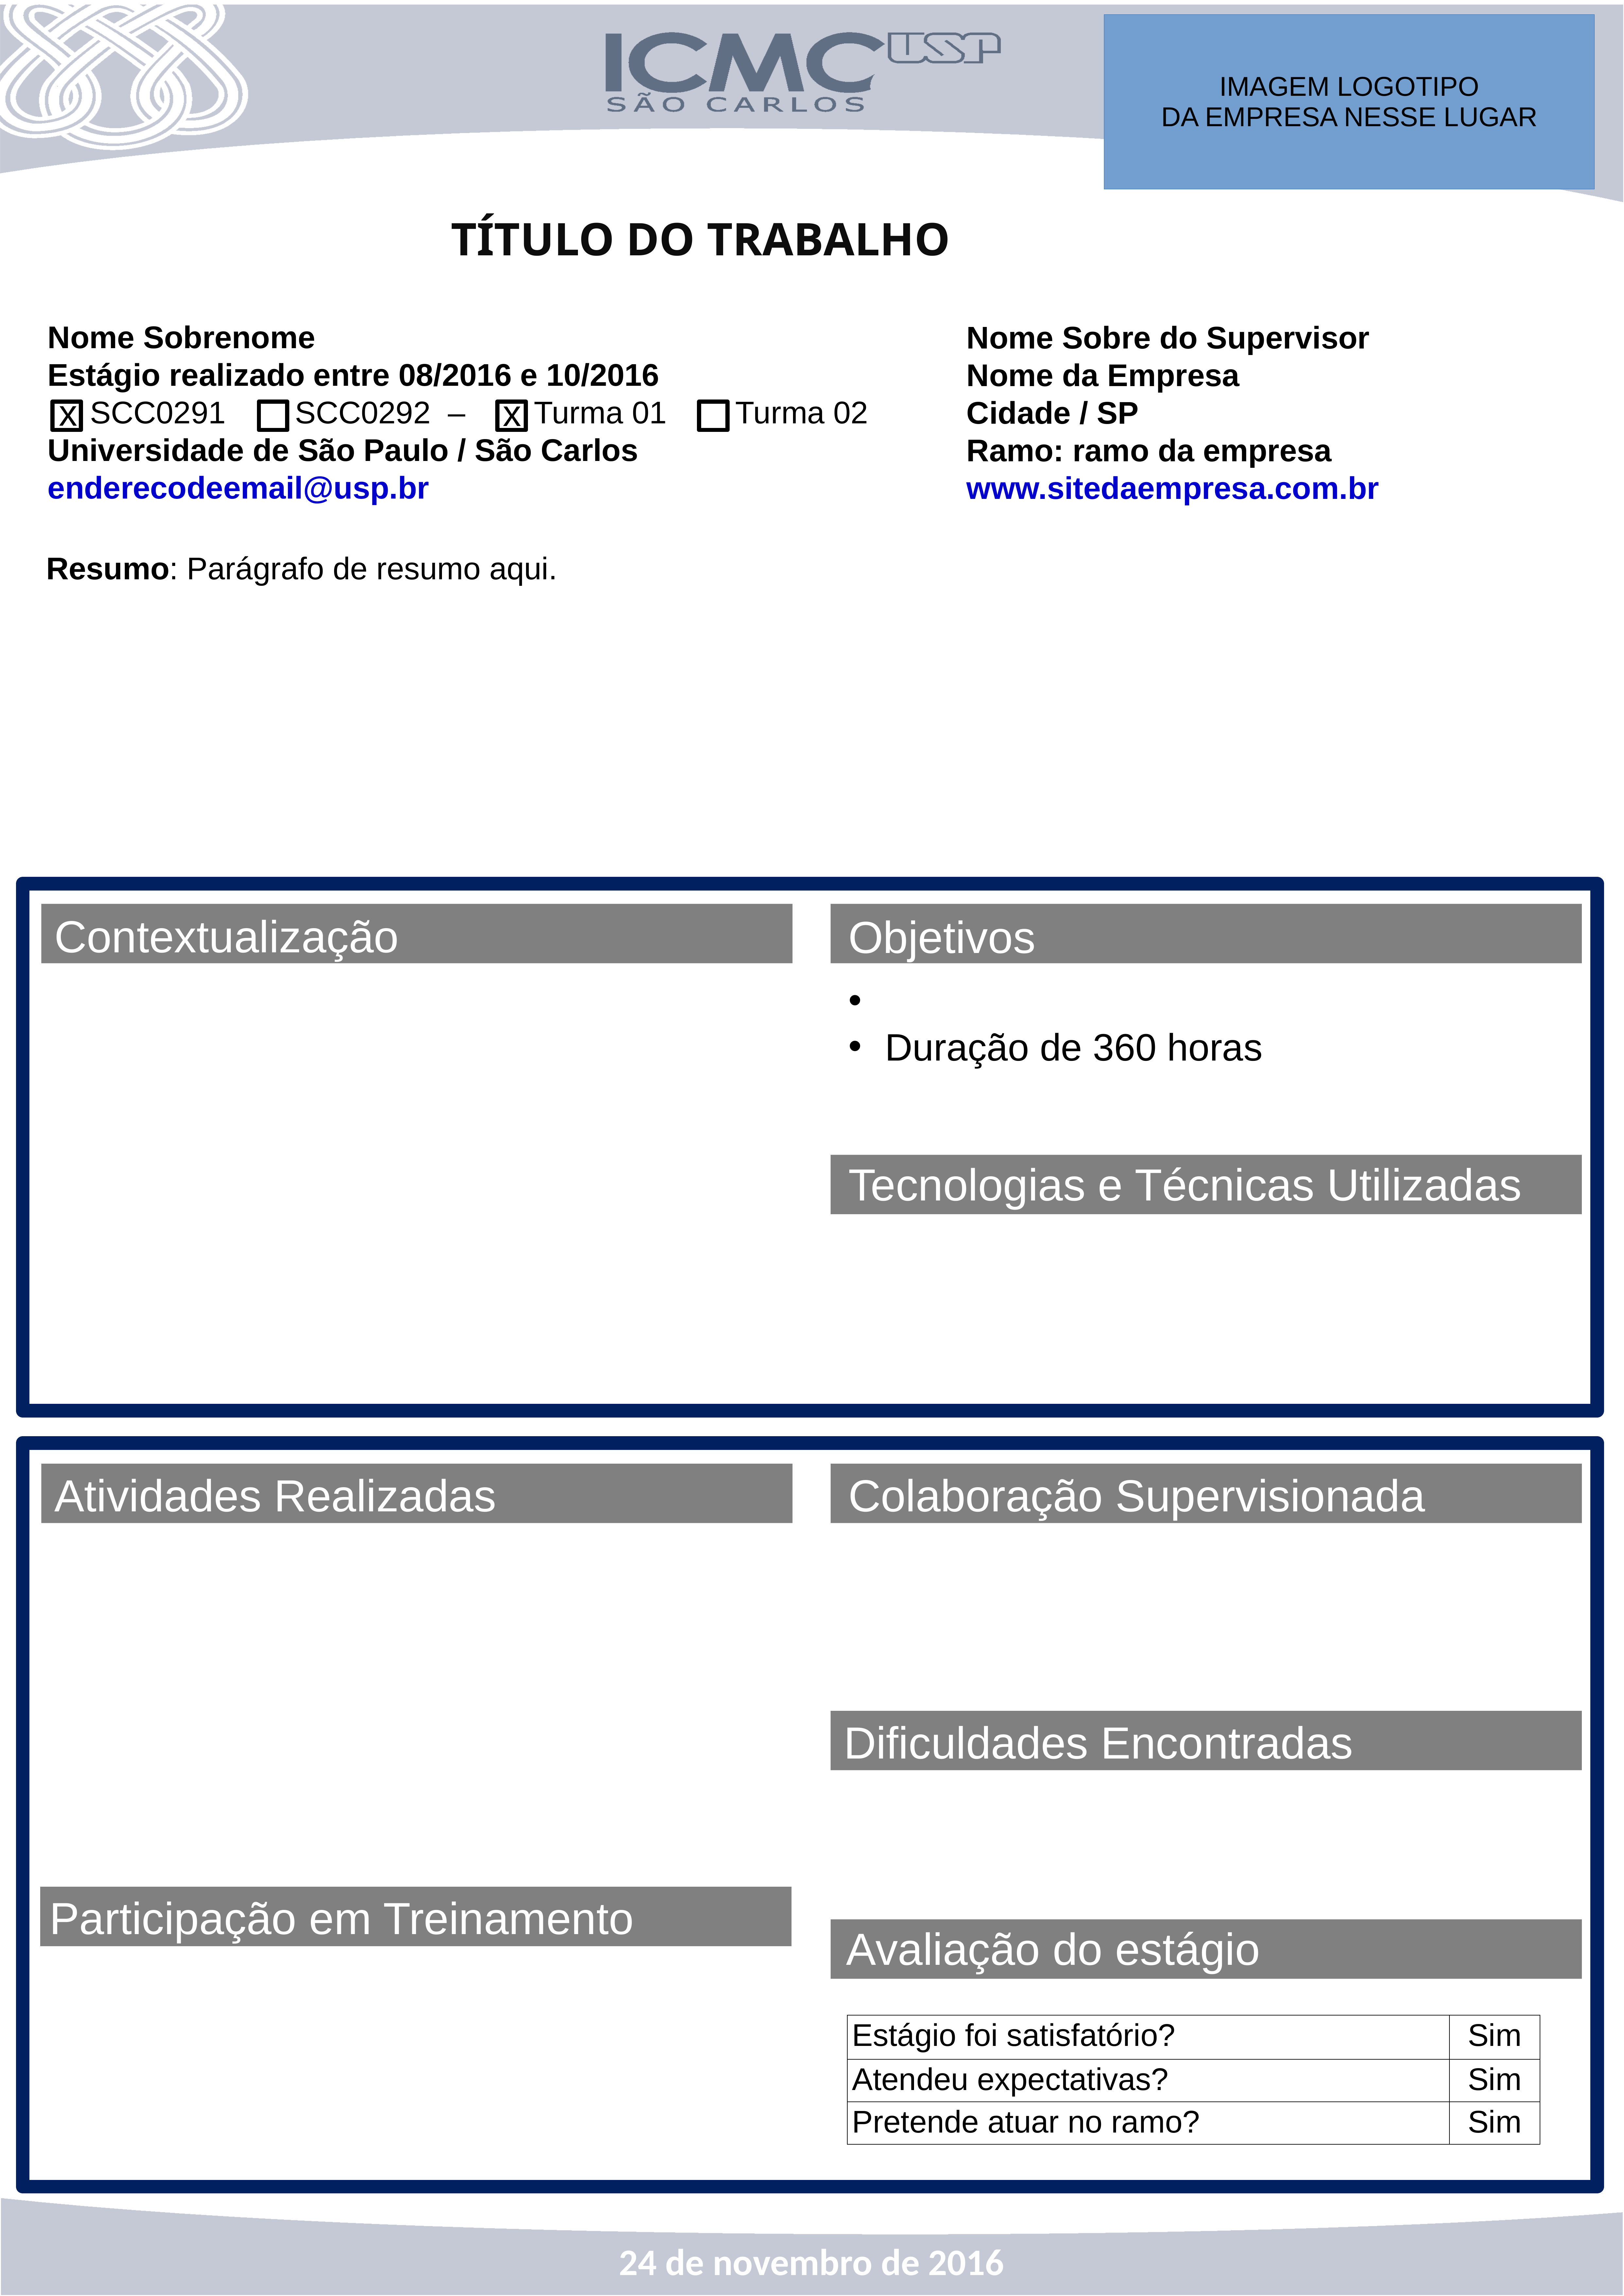

IMAGEM LOGOTIPO
DA EMPRESA NESSE LUGAR
 TÍTULO DO TRABALHO
Nome Sobrenome
Estágio realizado entre 08/2016 e 10/2016
SCC0291 SCC0292 – Turma 01 Turma 02
Universidade de São Paulo / São Carlos
enderecodeemail@usp.br
Nome Sobre do Supervisor
Nome da Empresa
Cidade / SP
Ramo: ramo da empresa
www.sitedaempresa.com.br
x
x
Resumo: Parágrafo de resumo aqui.
Contextualização
Objetivos
Duração de 360 horas
Tecnologias e Técnicas Utilizadas
Colaboração Supervisionada
Atividades Realizadas
Dificuldades Encontradas
Participação em Treinamento
Avaliação do estágio
| Estágio foi satisfatório? | Sim |
| --- | --- |
| Atendeu expectativas? | Sim |
| Pretende atuar no ramo? | Sim |
24 de novembro de 2016